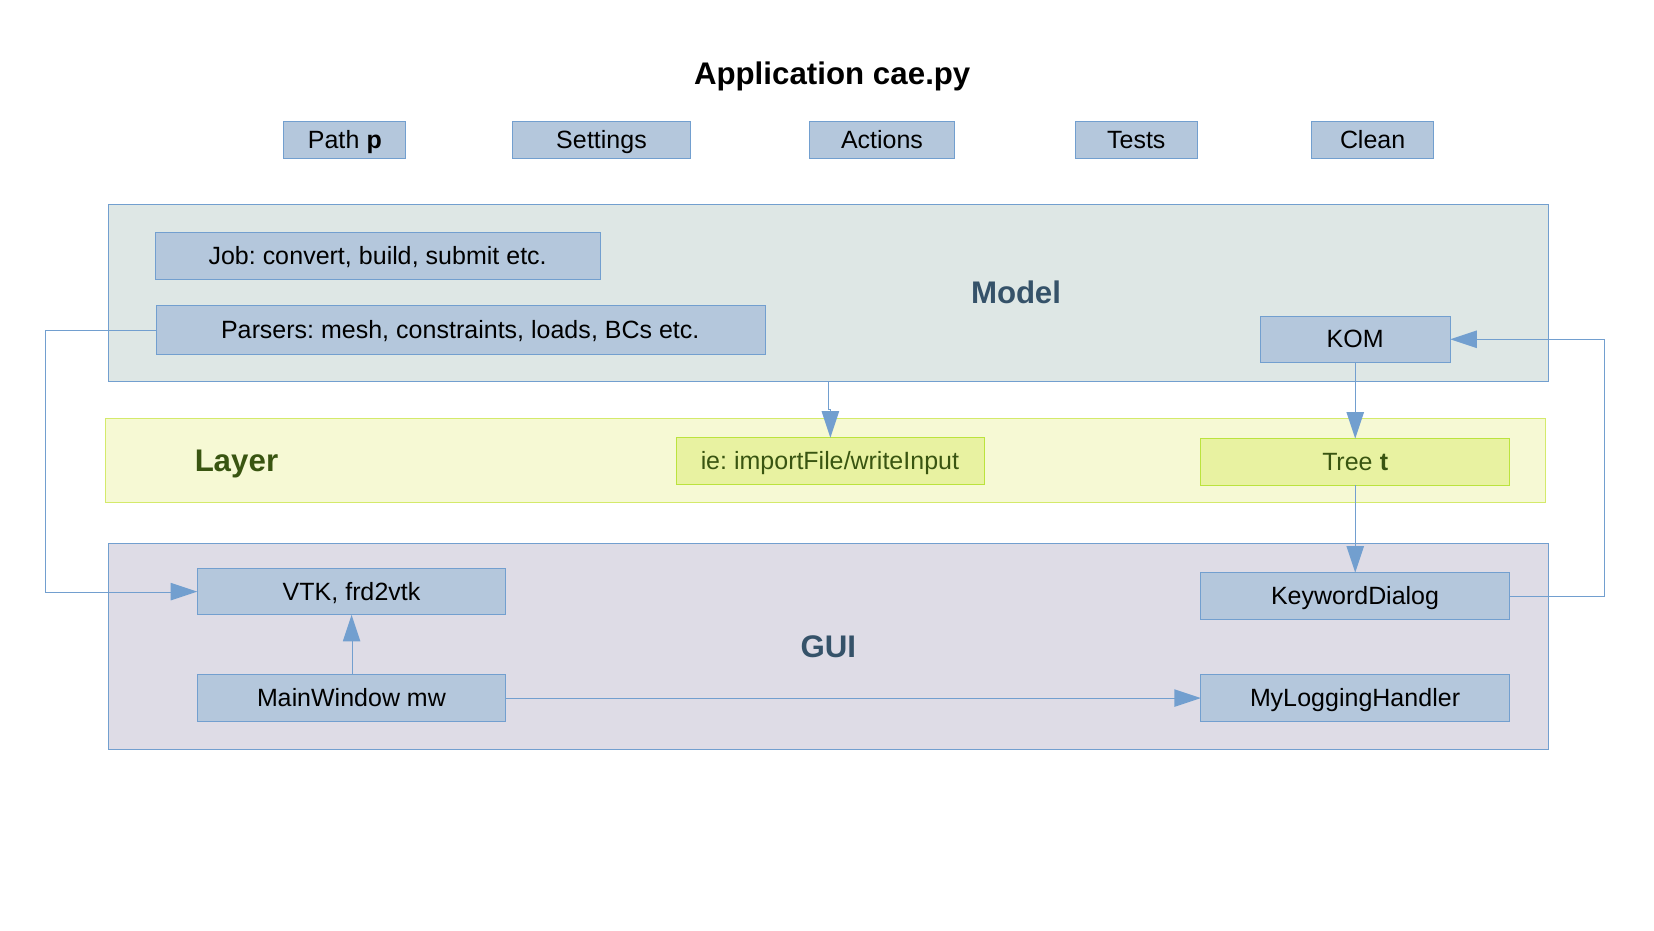

Application cae.py
Path p
Settings
Actions
Tests
Clean
					Model
Job: convert, build, submit etc.
Parsers: mesh, constraints, loads, BCs etc.
KOM
	Layer
ie: importFile/writeInput
Tree t
GUI
VTK, frd2vtk
KeywordDialog
MainWindow mw
MyLoggingHandler